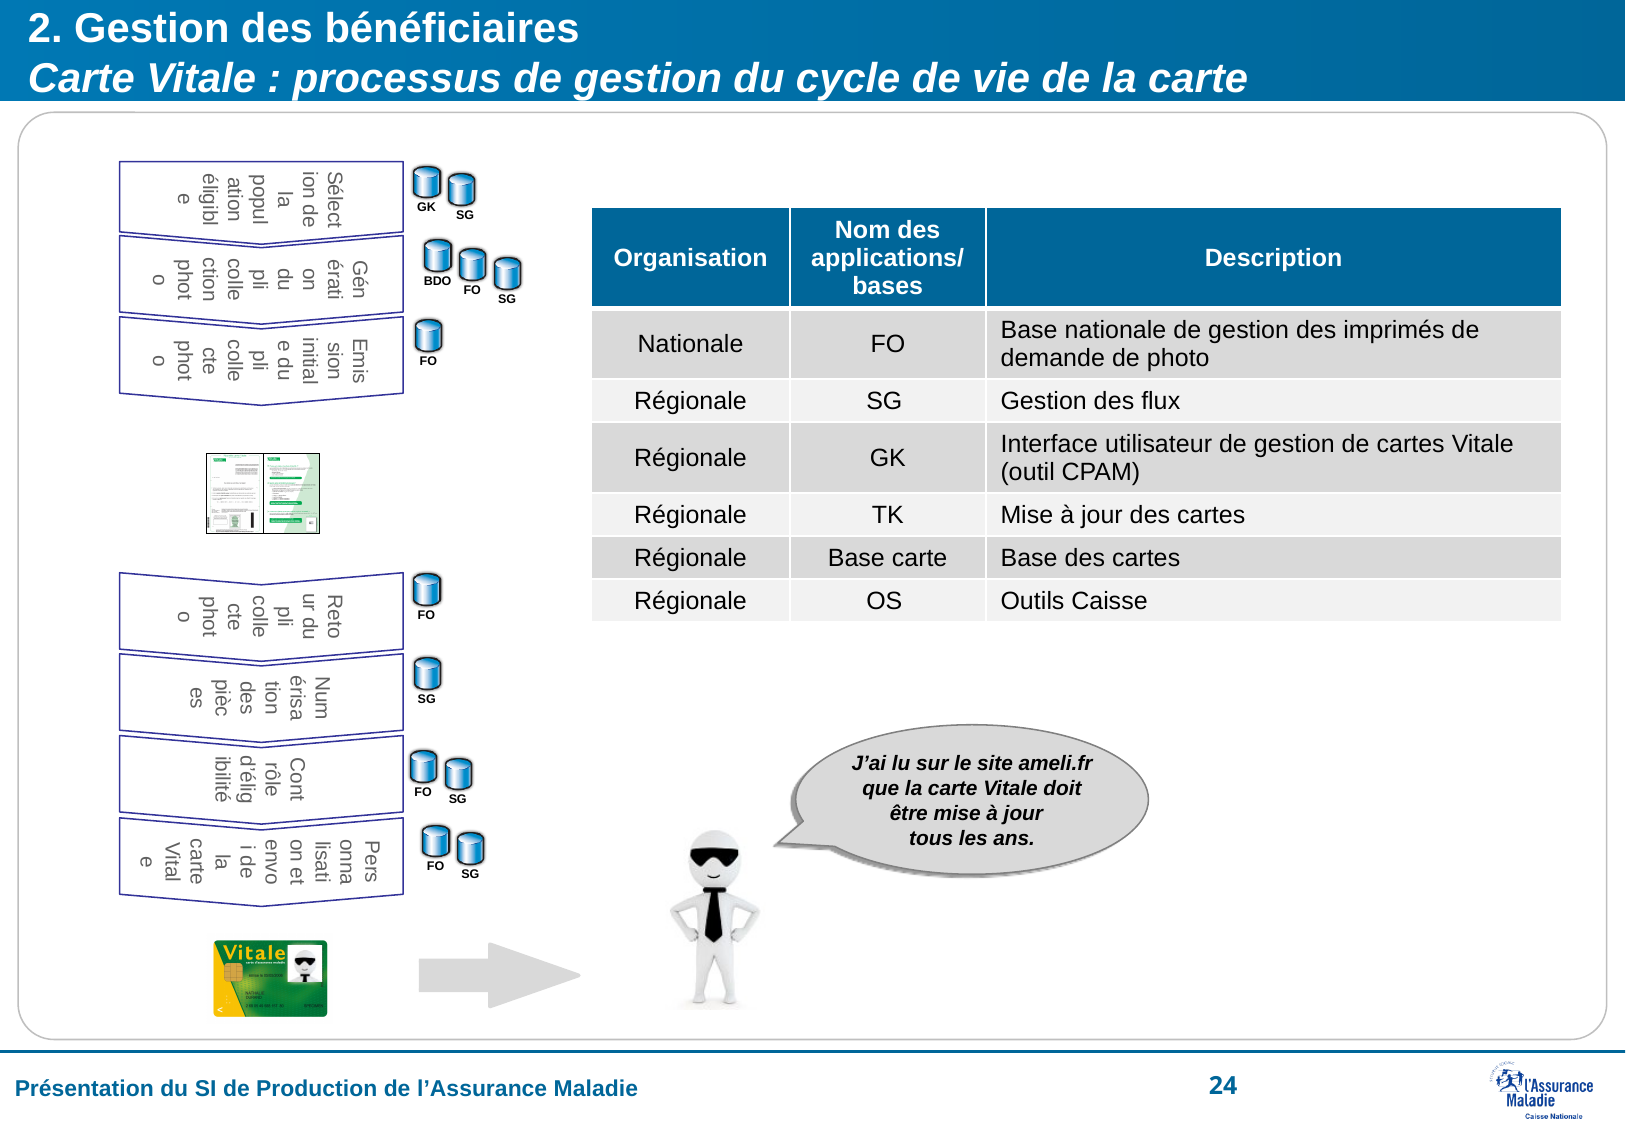

# 2. Gestion des bénéficiaires Carte Vitale : processus de gestion du cycle de vie de la carte
Sélection de la population éligible
Génération du pli collection photo
Emission initiale du pli collecte photo
GK
SG
| Organisation | Nom des applications/bases | Description |
| --- | --- | --- |
| Nationale | FO | Base nationale de gestion des imprimés de demande de photo |
| Régionale | SG | Gestion des flux |
| Régionale | GK | Interface utilisateur de gestion de cartes Vitale (outil CPAM) |
| Régionale | TK | Mise à jour des cartes |
| Régionale | Base carte | Base des cartes |
| Régionale | OS | Outils Caisse |
BDO
FO
SG
FO
Retour du pli collecte photo
Numérisation des pièces
FO
Contrôle d’éligibilité
SG
Personnalisation et envoi de la carte Vitale
J’ai lu sur le site ameli.fr que la carte Vitale doit être mise à jour
tous les ans.
FO
SG
FO
SG